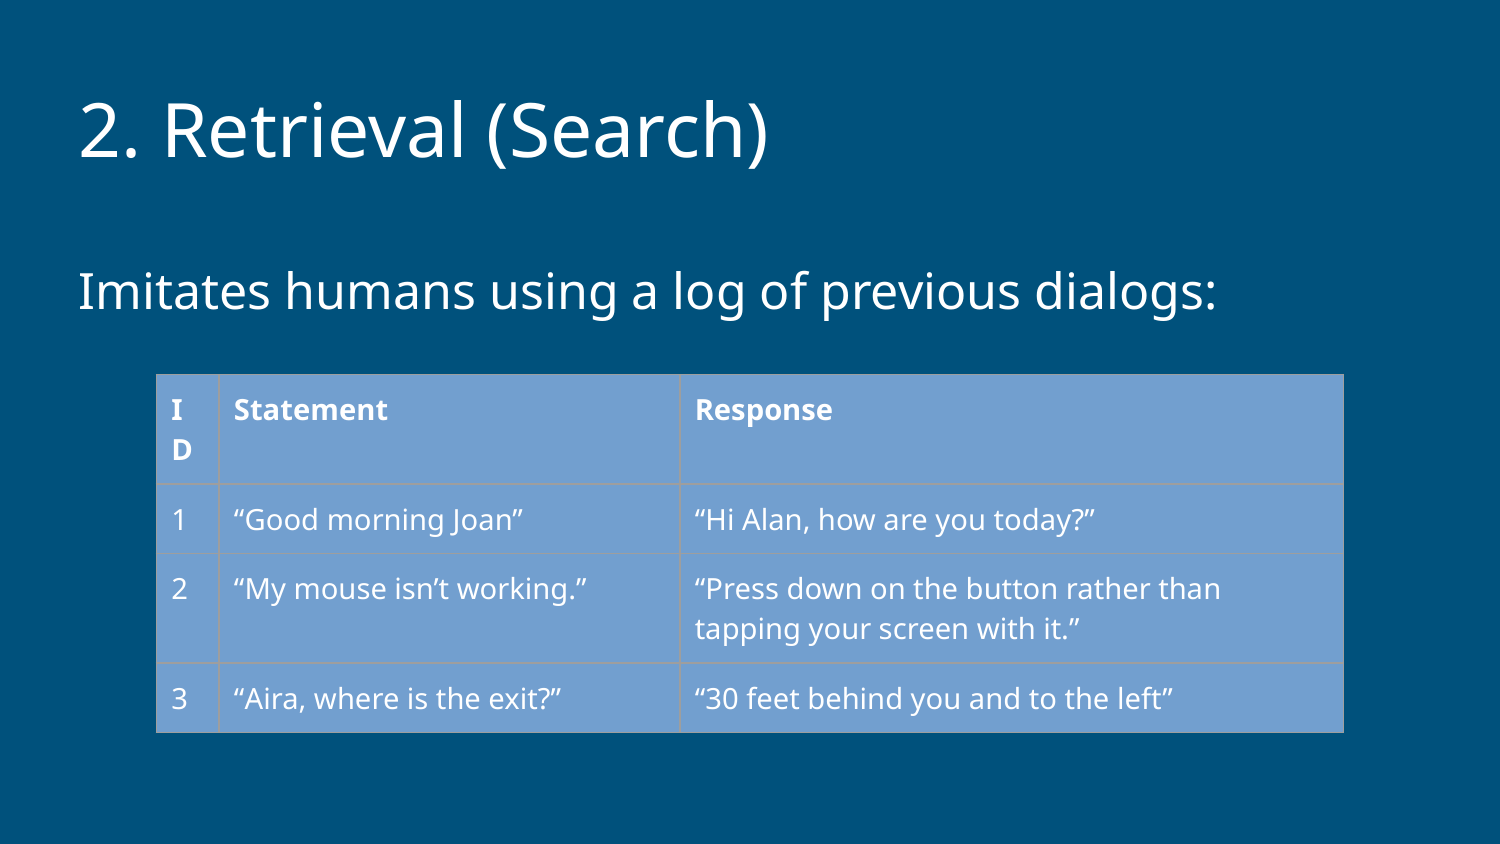

# 2. Retrieval (Search)
Imitates humans using a log of previous dialogs:
| ID | Statement | Response |
| --- | --- | --- |
| 1 | “Good morning Joan” | “Hi Alan, how are you today?” |
| 2 | “My mouse isn’t working.” | “Press down on the button rather than tapping your screen with it.” |
| 3 | “Aira, where is the exit?” | “30 feet behind you and to the left” |